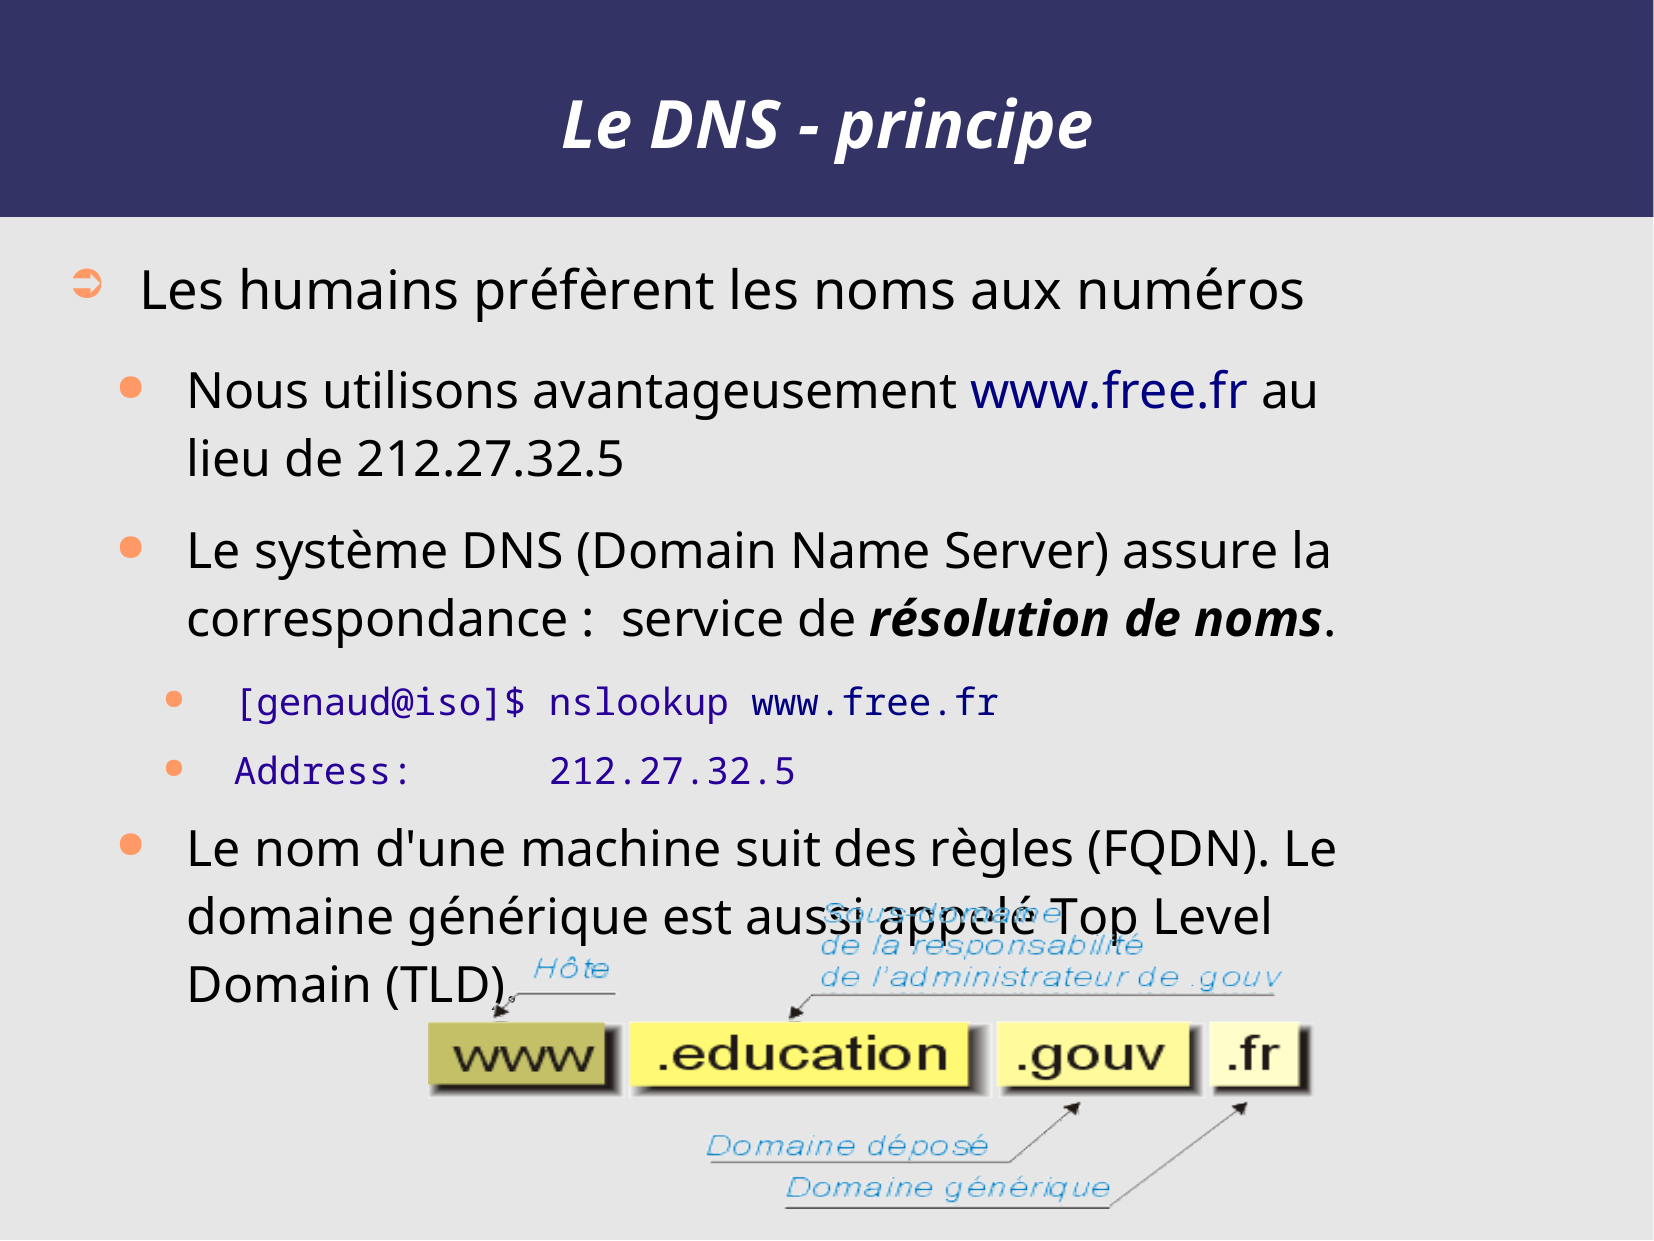

# Le DNS - principe
Les humains préfèrent les noms aux numéros
Nous utilisons avantageusement www.free.fr au lieu de 212.27.32.5
Le système DNS (Domain Name Server) assure la correspondance : service de résolution de noms.
[genaud@iso]$ nslookup www.free.fr
Address: 212.27.32.5
Le nom d'une machine suit des règles (FQDN). Le domaine générique est aussi appelé Top Level Domain (TLD).